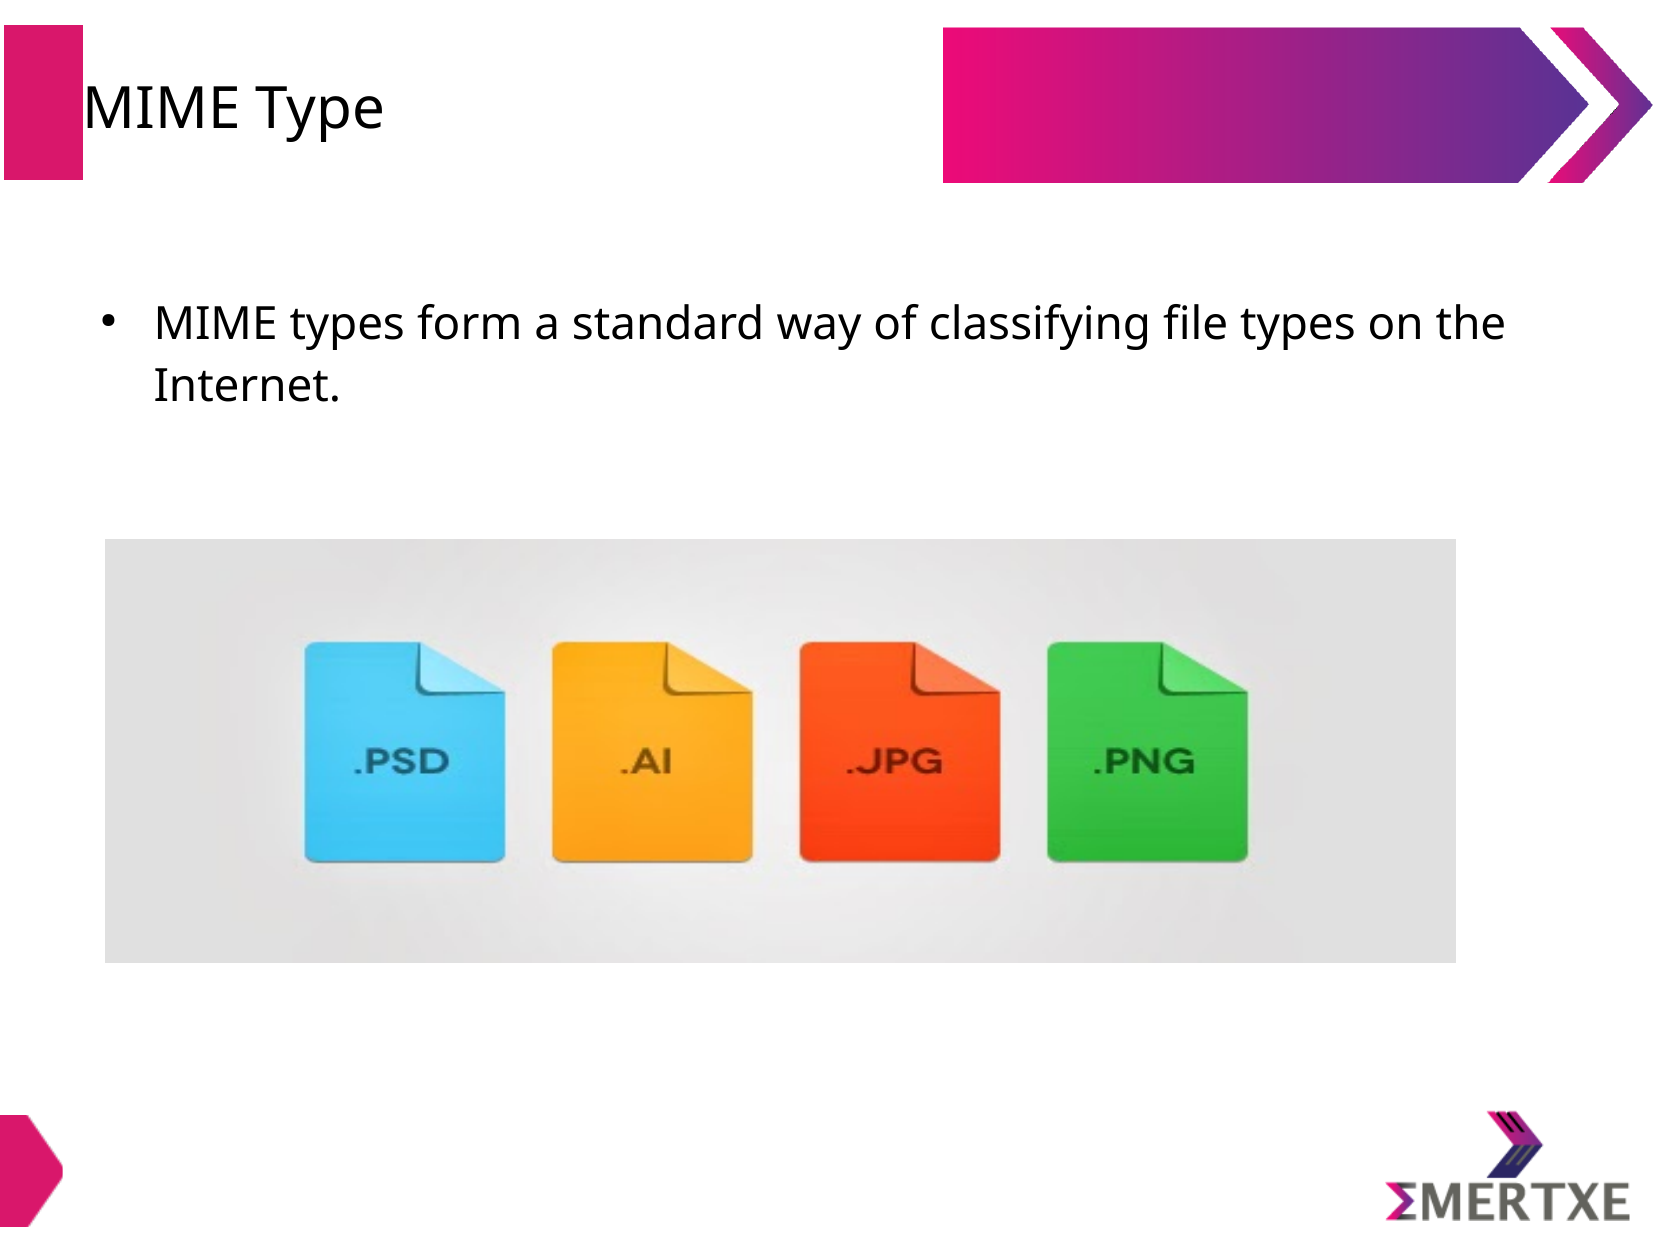

# MIME Type
MIME types form a standard way of classifying file types on the Internet.